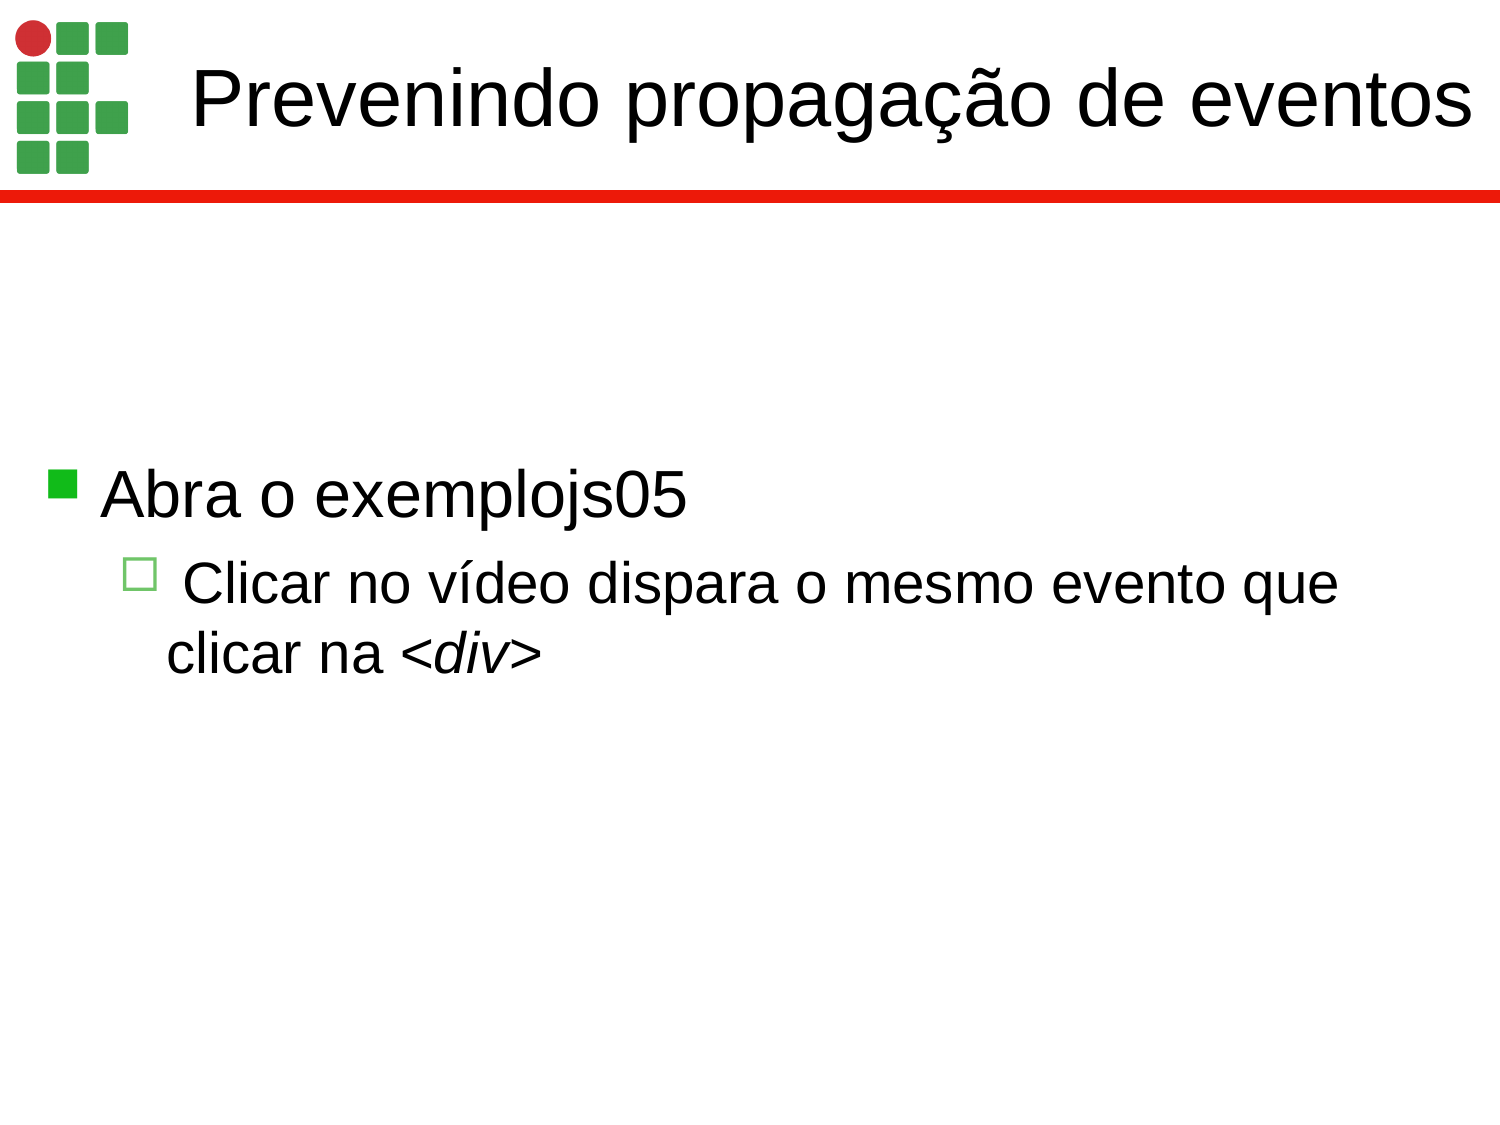

# Prevenindo propagação de eventos
Abra o exemplojs05
 Clicar no vídeo dispara o mesmo evento que clicar na <div>